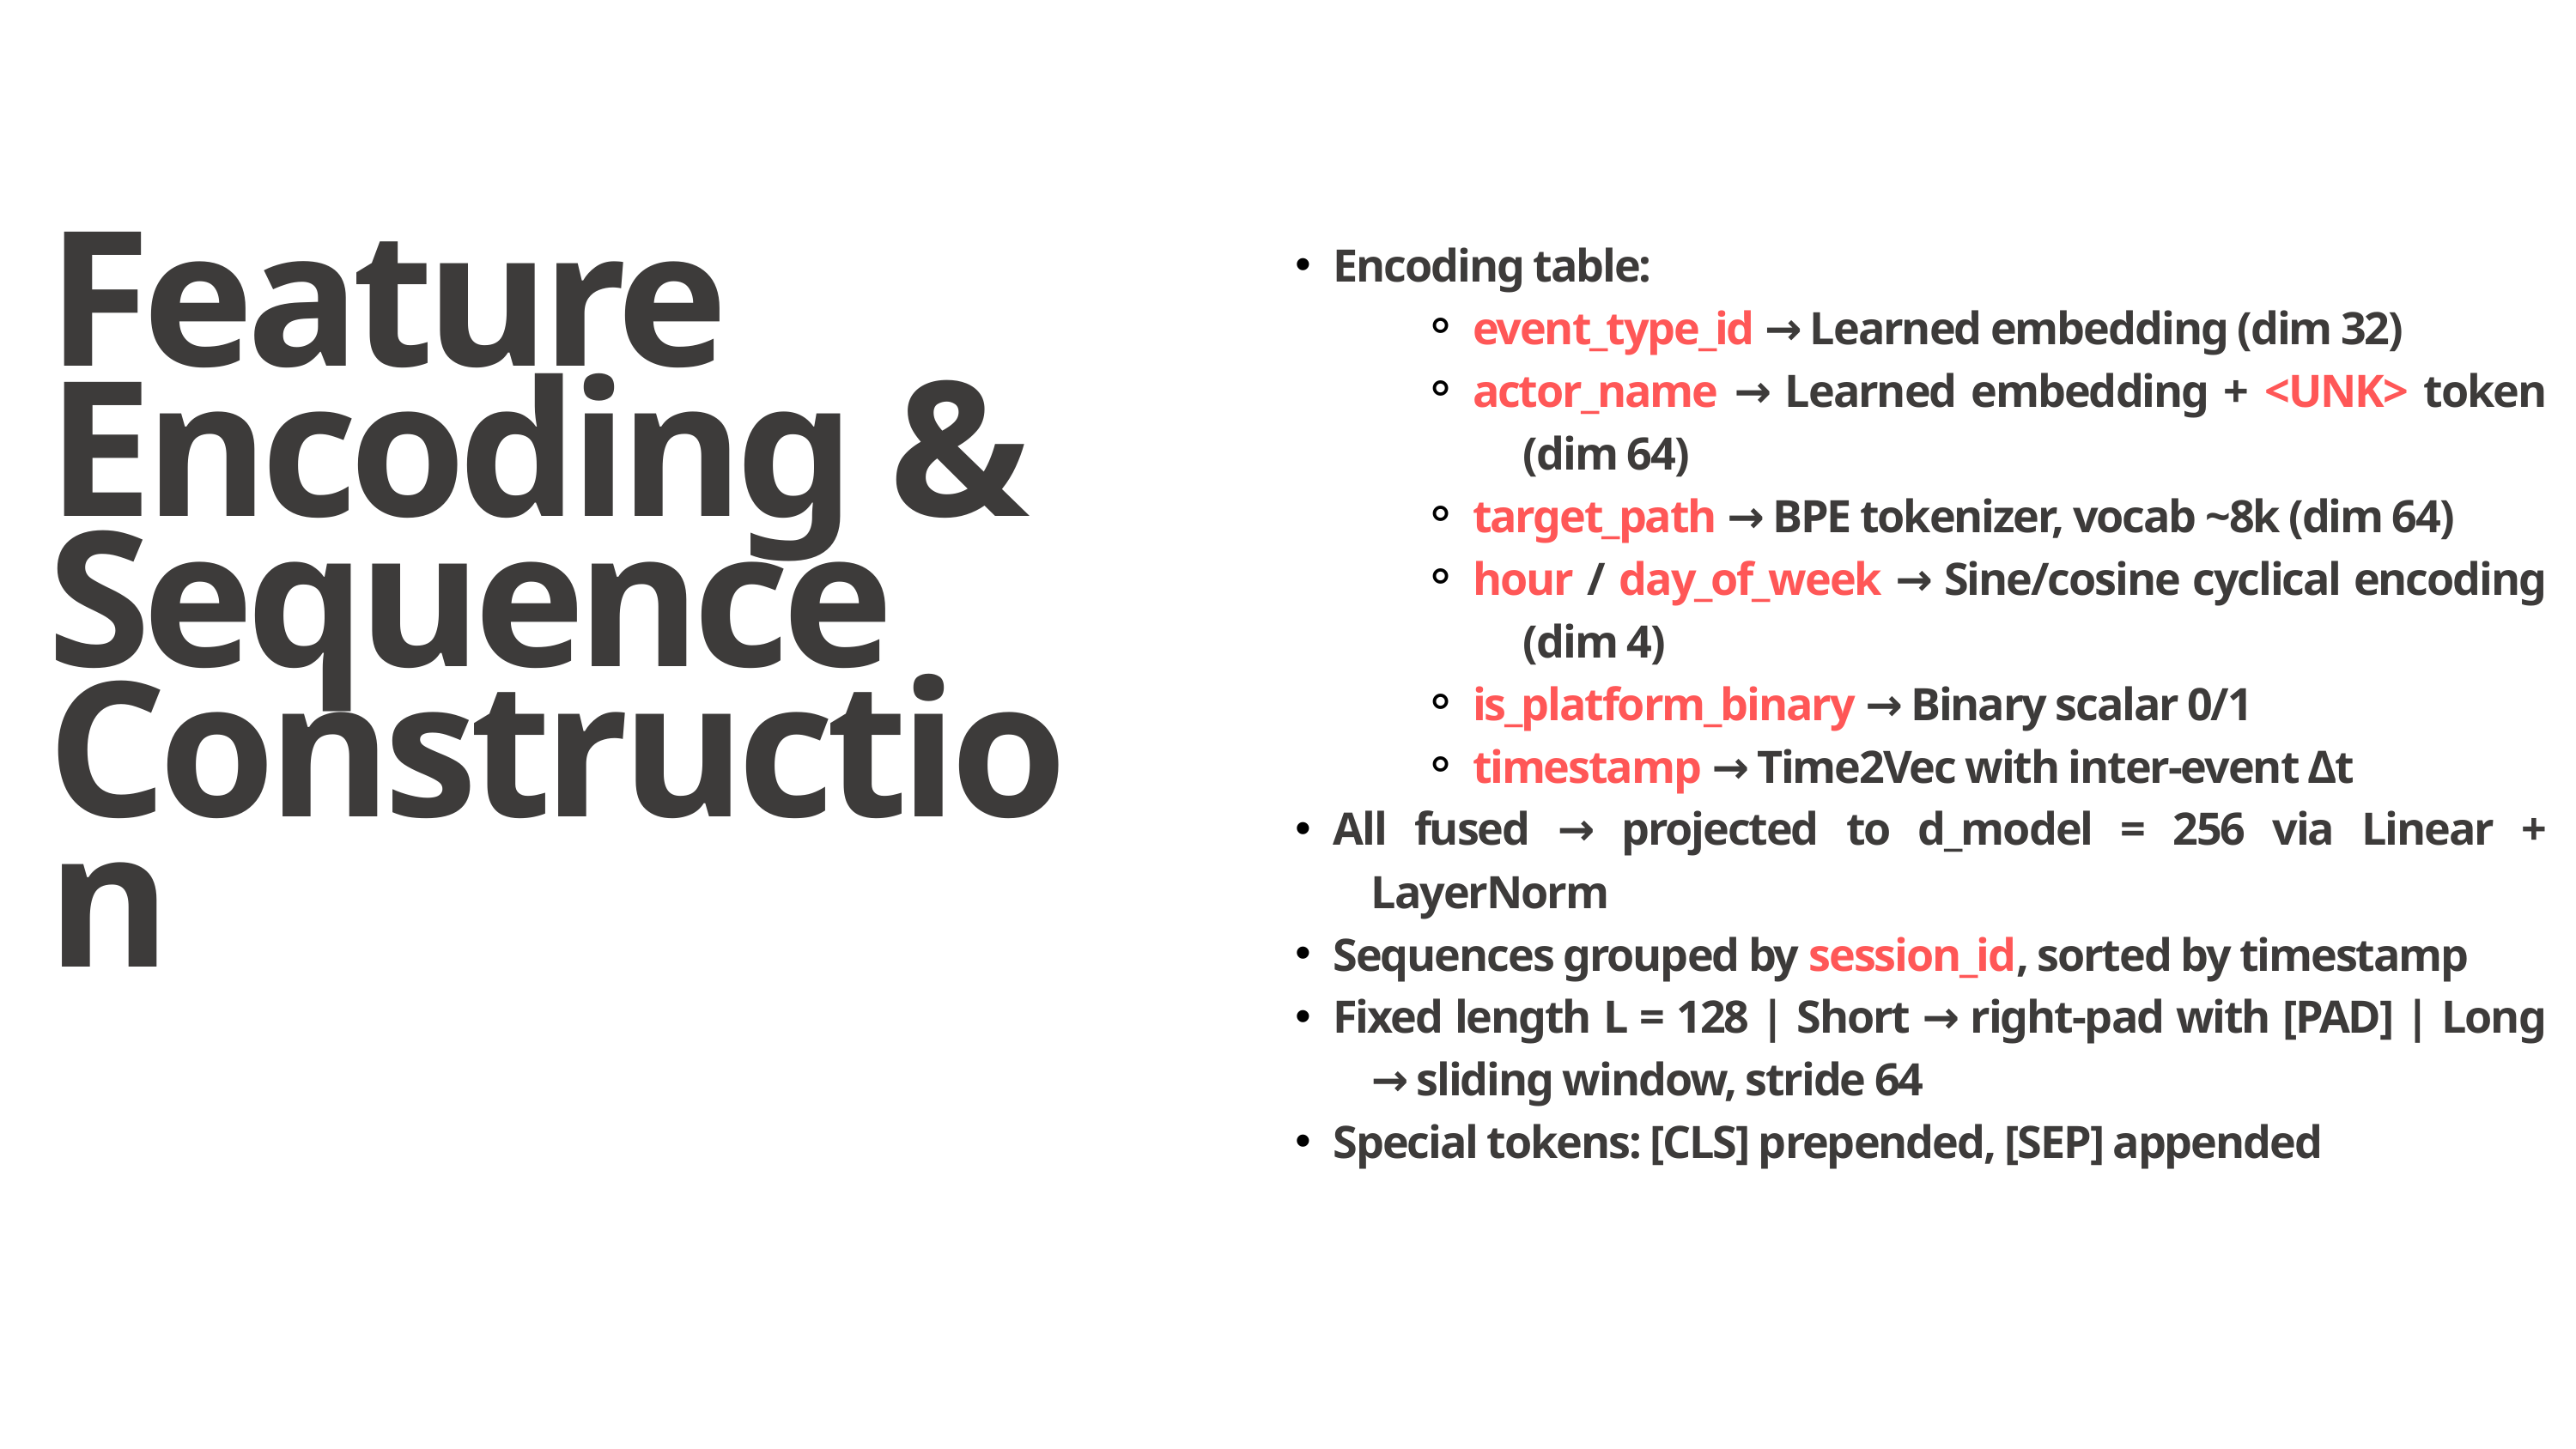

Encoding table:
event_type_id → Learned embedding (dim 32)
actor_name → Learned embedding + <UNK> token (dim 64)
target_path → BPE tokenizer, vocab ~8k (dim 64)
hour / day_of_week → Sine/cosine cyclical encoding (dim 4)
is_platform_binary → Binary scalar 0/1
timestamp → Time2Vec with inter-event Δt
All fused → projected to d_model = 256 via Linear + LayerNorm
Sequences grouped by session_id, sorted by timestamp
Fixed length L = 128 | Short → right-pad with [PAD] | Long → sliding window, stride 64
Special tokens: [CLS] prepended, [SEP] appended
Feature Encoding & Sequence Construction